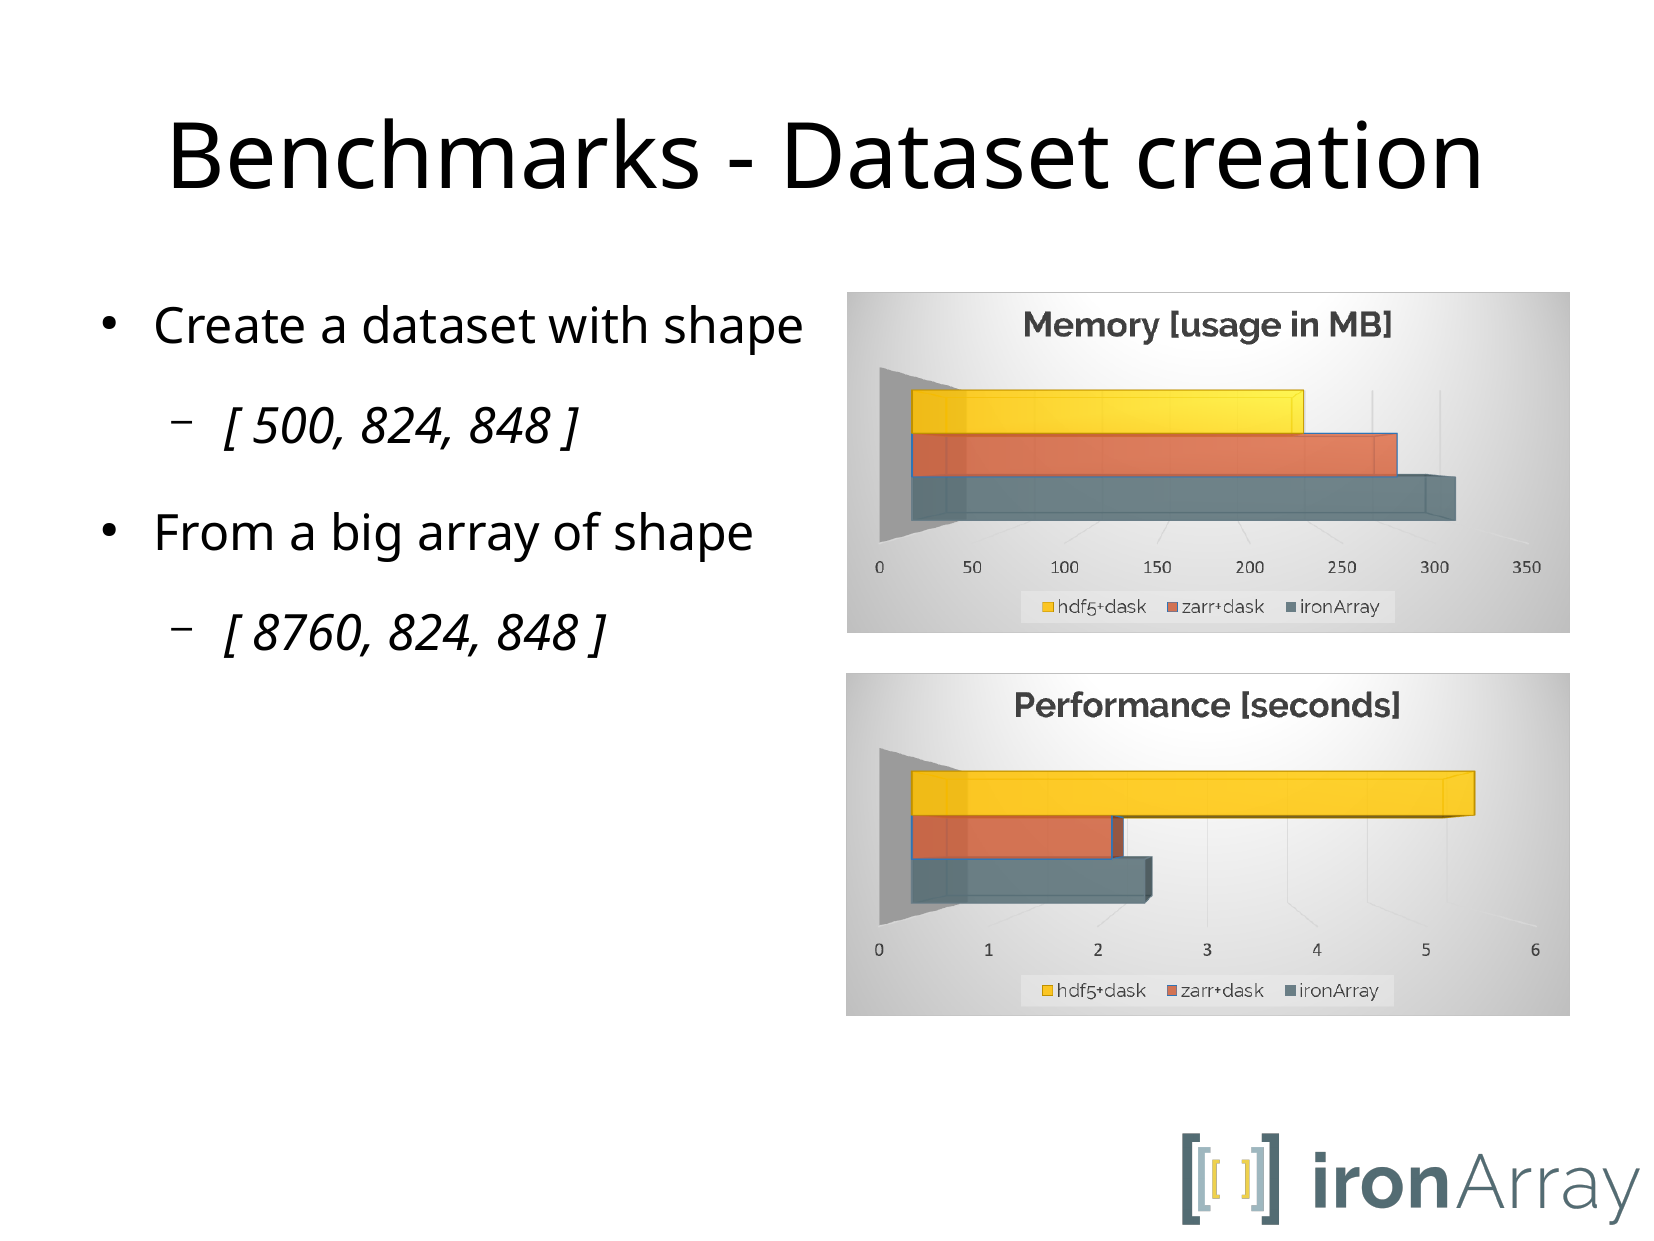

Benchmarks - Dataset creation
# Create a dataset with shape
[ 500, 824, 848 ]
From a big array of shape
[ 8760, 824, 848 ]